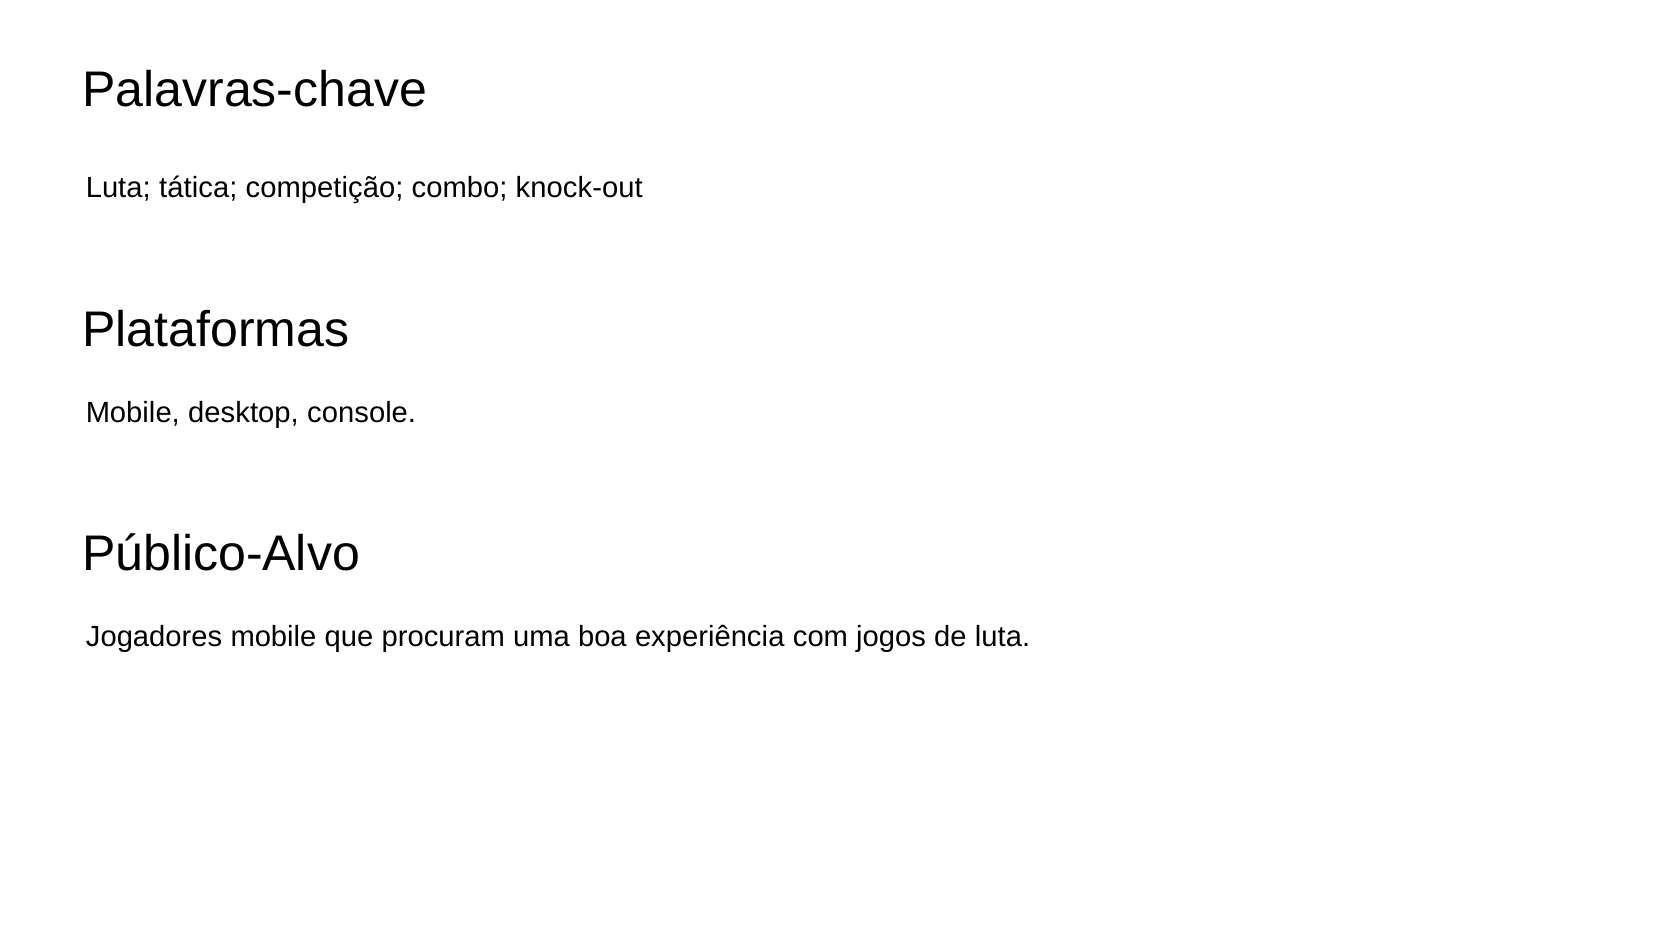

Palavras-chave
Luta; tática; competição; combo; knock-out
Plataformas
Mobile, desktop, console.
Público-Alvo
Jogadores mobile que procuram uma boa experiência com jogos de luta.